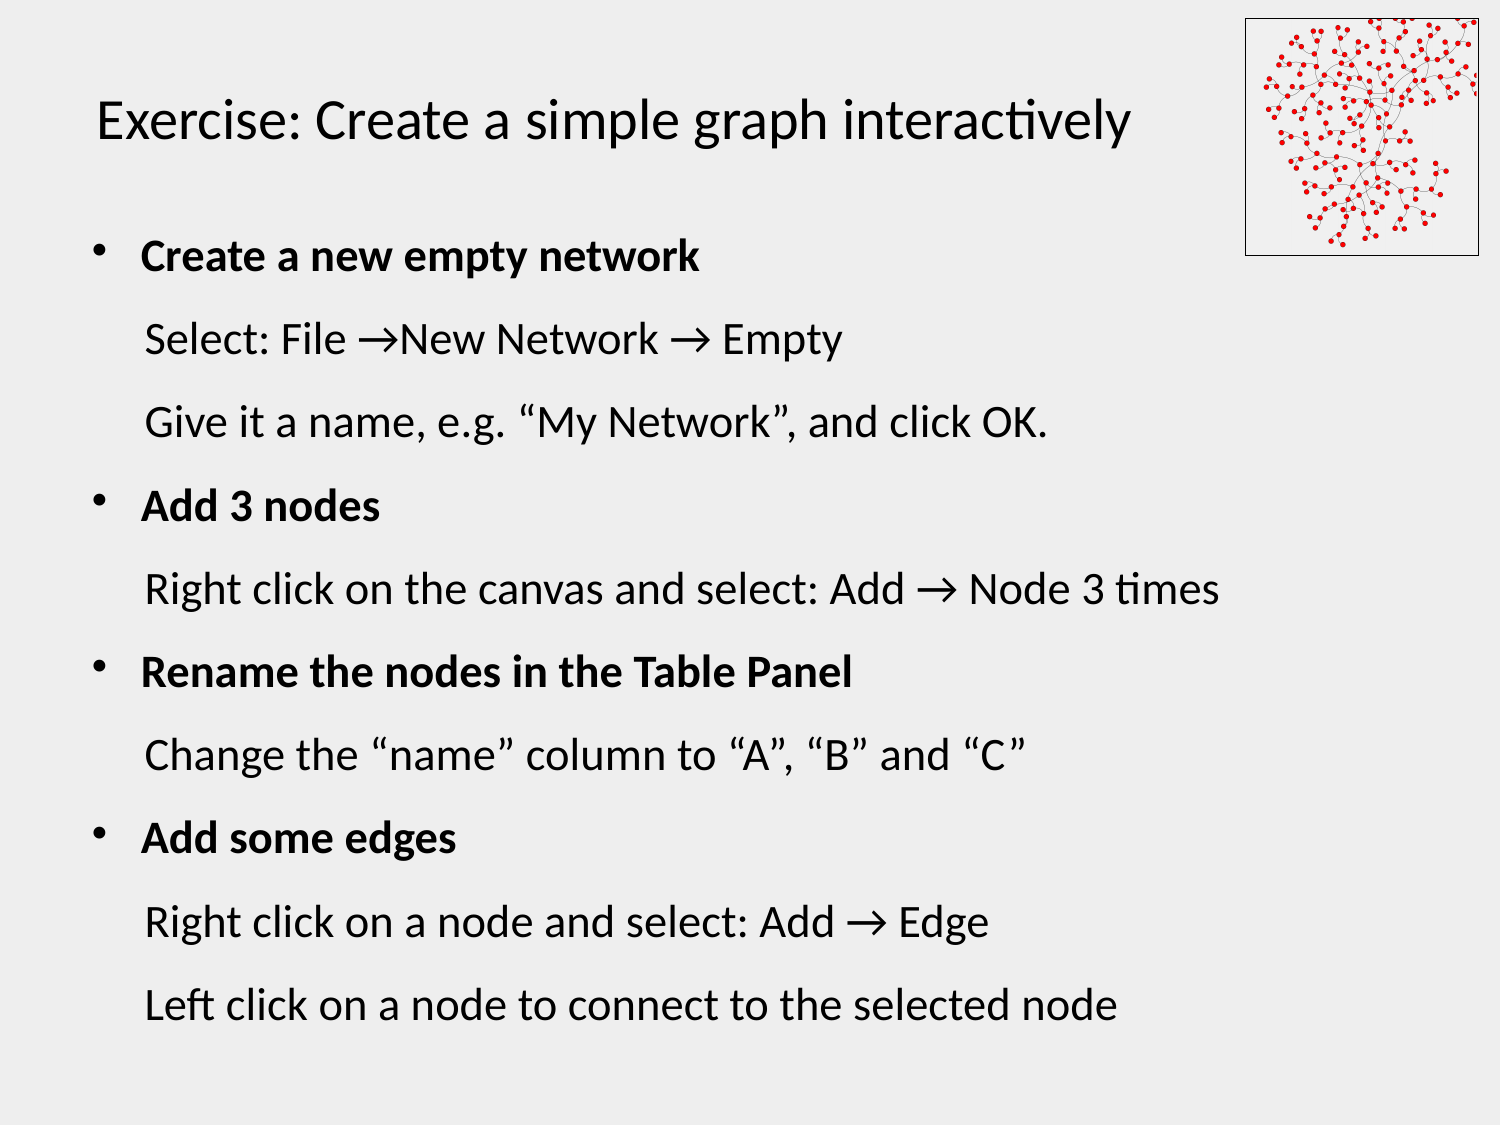

Exercise: Create a simple graph interactively
Create a new empty network
	Select: File →New Network → Empty
	Give it a name, e.g. “My Network”, and click OK.
Add 3 nodes
	Right click on the canvas and select: Add → Node 3 times
Rename the nodes in the Table Panel
	Change the “name” column to “A”, “B” and “C”
Add some edges
	Right click on a node and select: Add → Edge
	Left click on a node to connect to the selected node